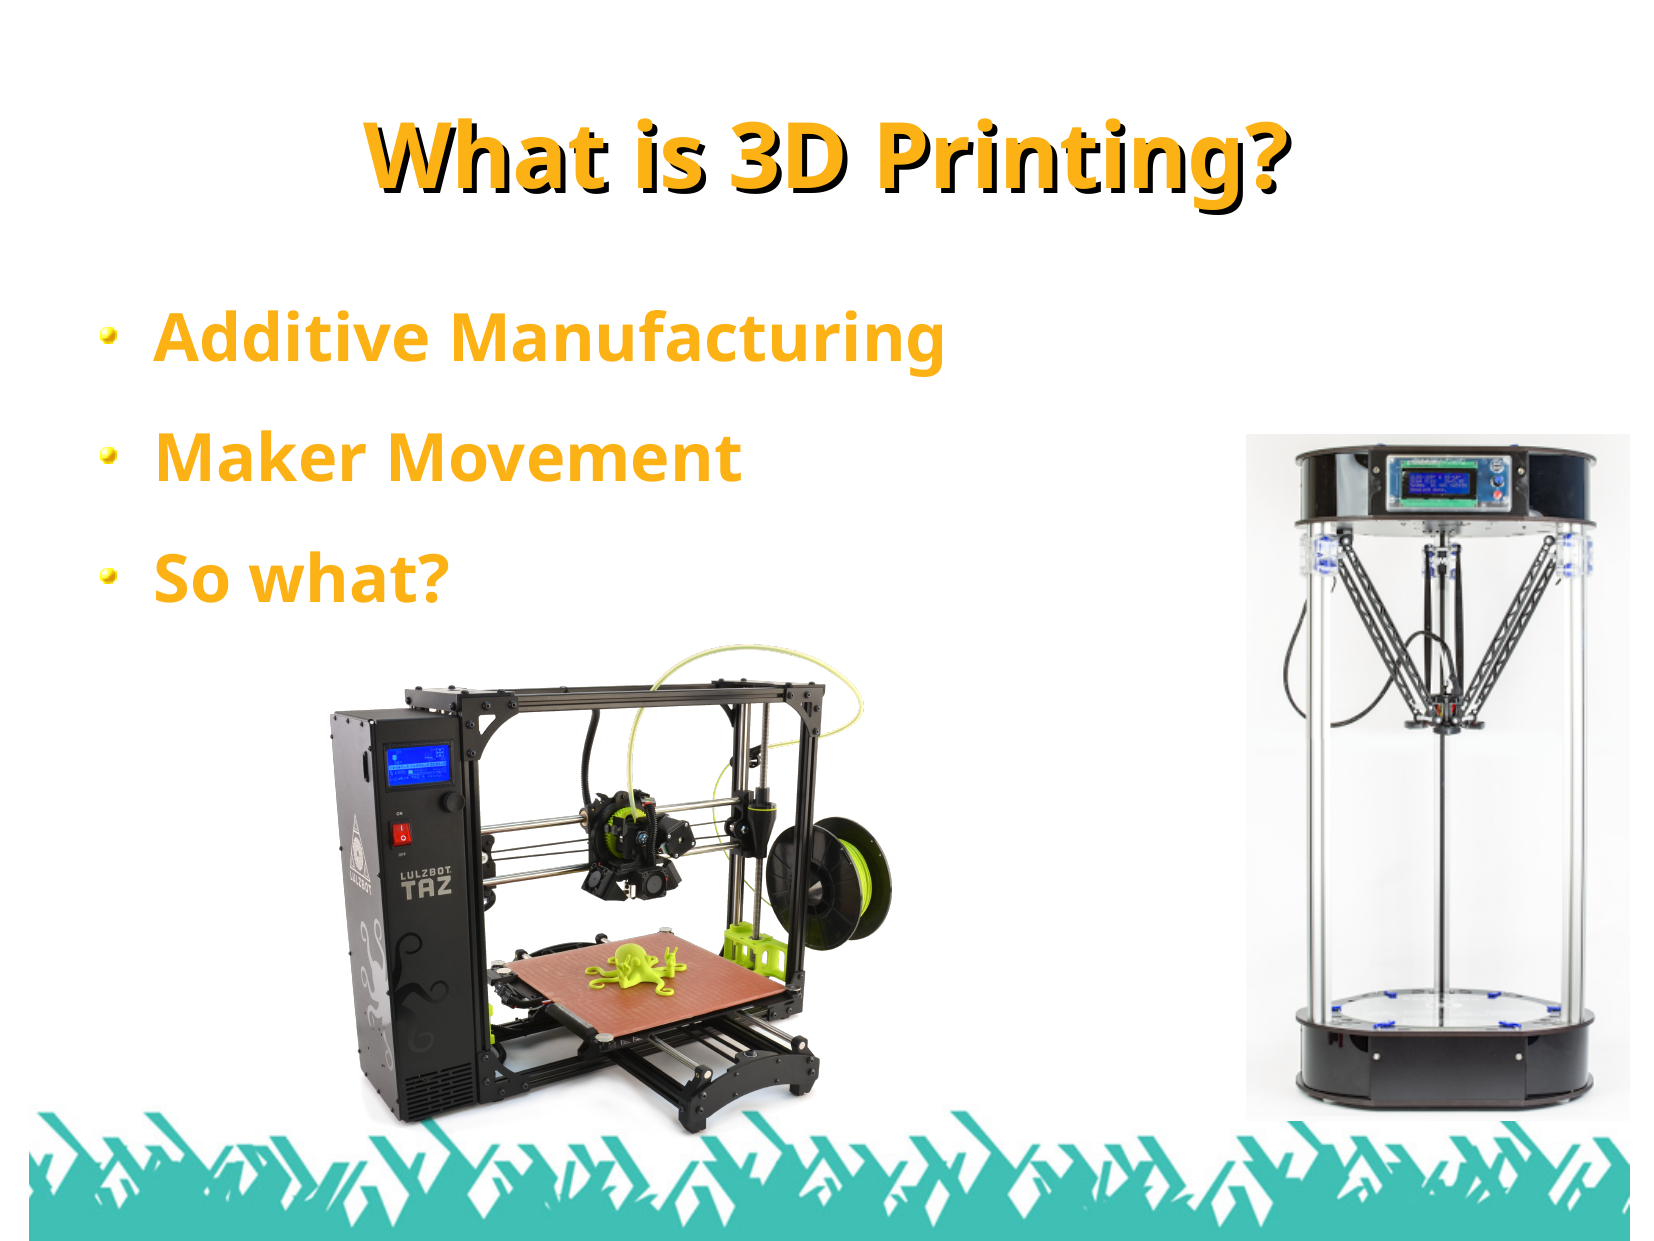

# What is 3D Printing?
Additive Manufacturing
Maker Movement
So what?